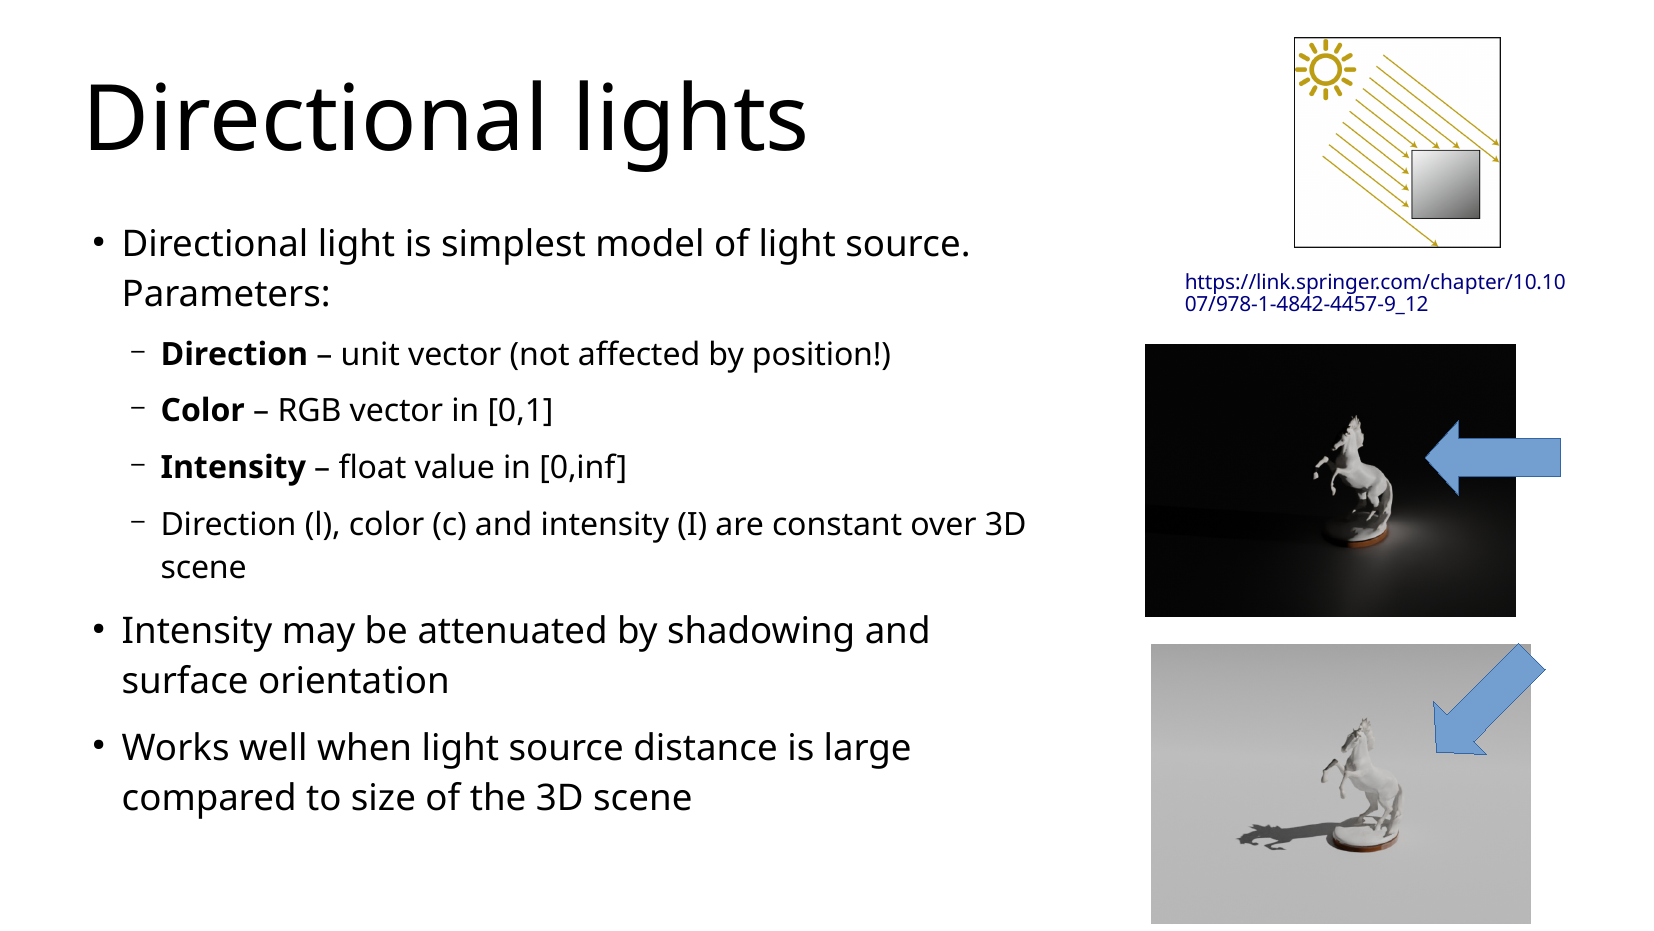

# Directional lights
Directional light is simplest model of light source. Parameters:
Direction – unit vector (not affected by position!)
Color – RGB vector in [0,1]
Intensity – float value in [0,inf]
Direction (l), color (c) and intensity (I) are constant over 3D scene
Intensity may be attenuated by shadowing and surface orientation
Works well when light source distance is large compared to size of the 3D scene
https://link.springer.com/chapter/10.1007/978-1-4842-4457-9_12